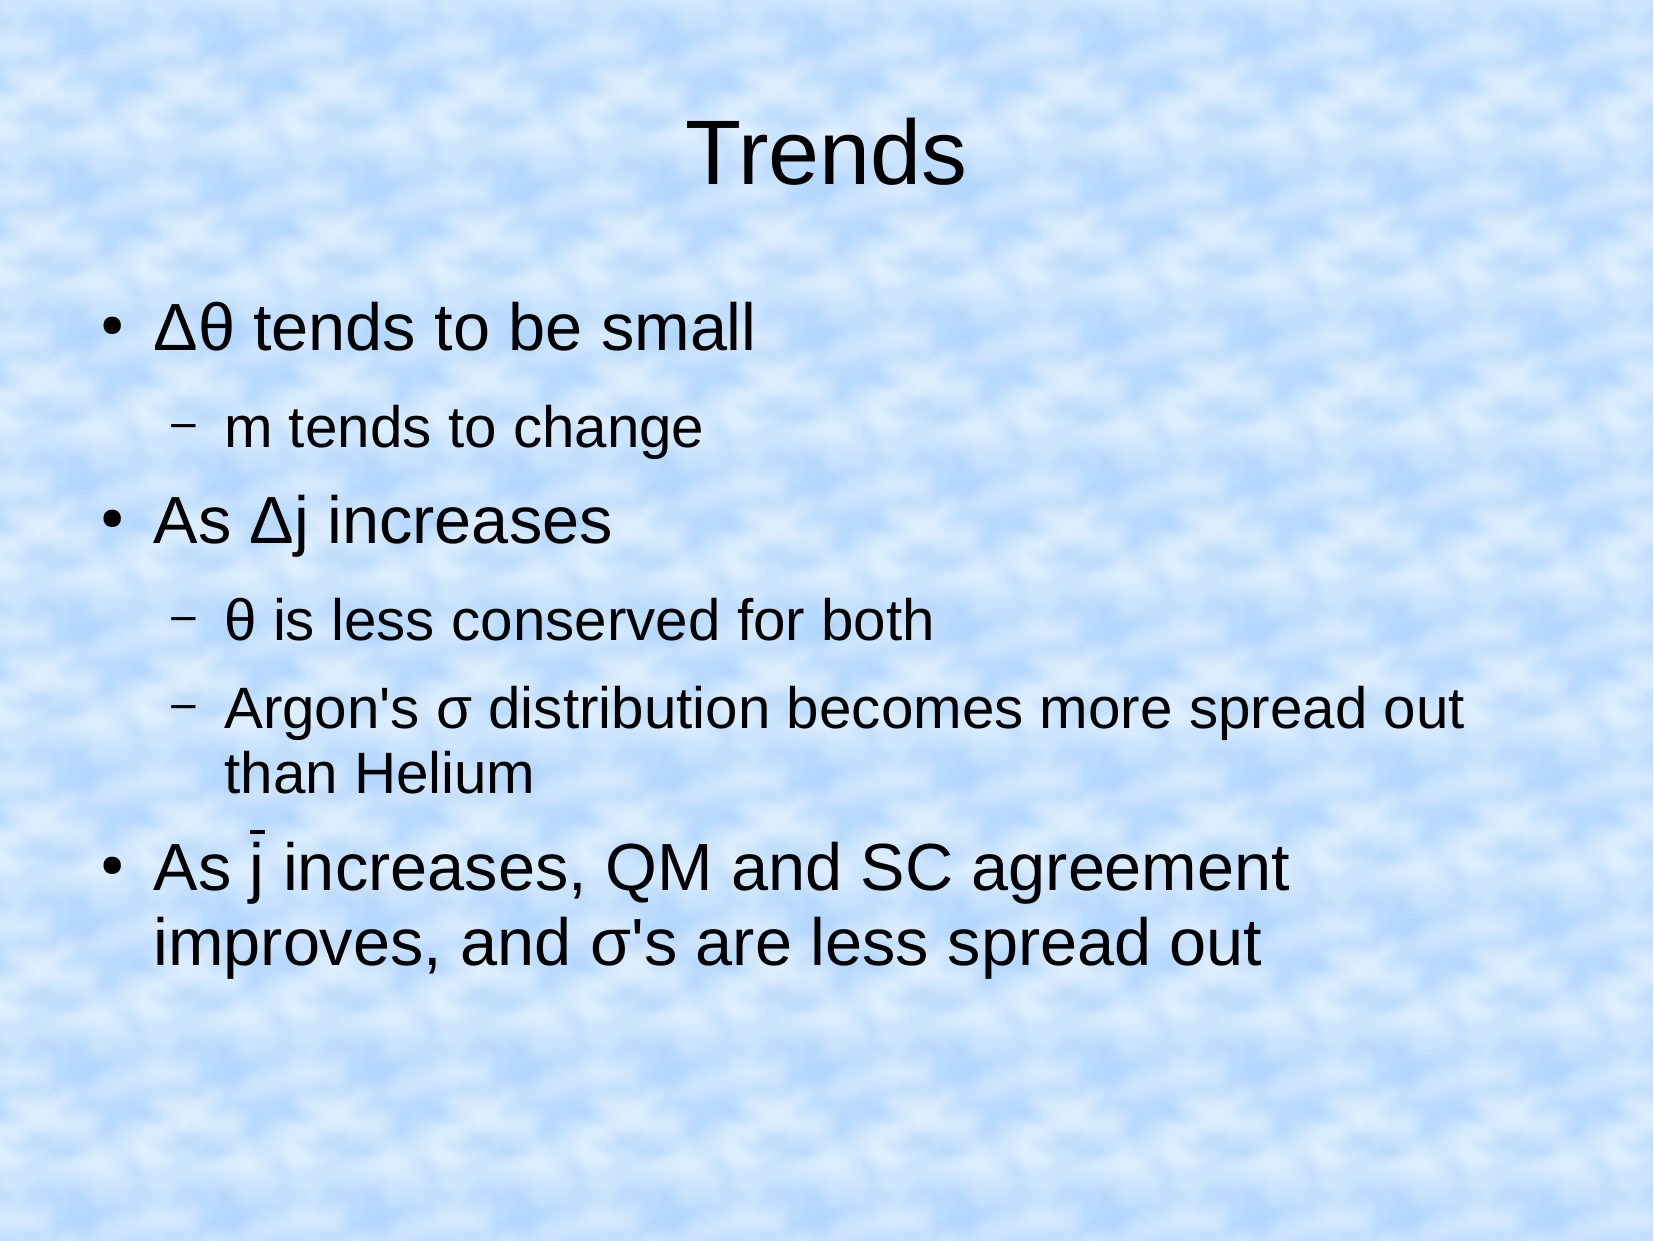

# Trends
Δθ tends to be small
m tends to change
As Δj increases
θ is less conserved for both
Argon's σ distribution becomes more spread out than Helium
As j increases, QM and SC agreement improves, and σ's are less spread out